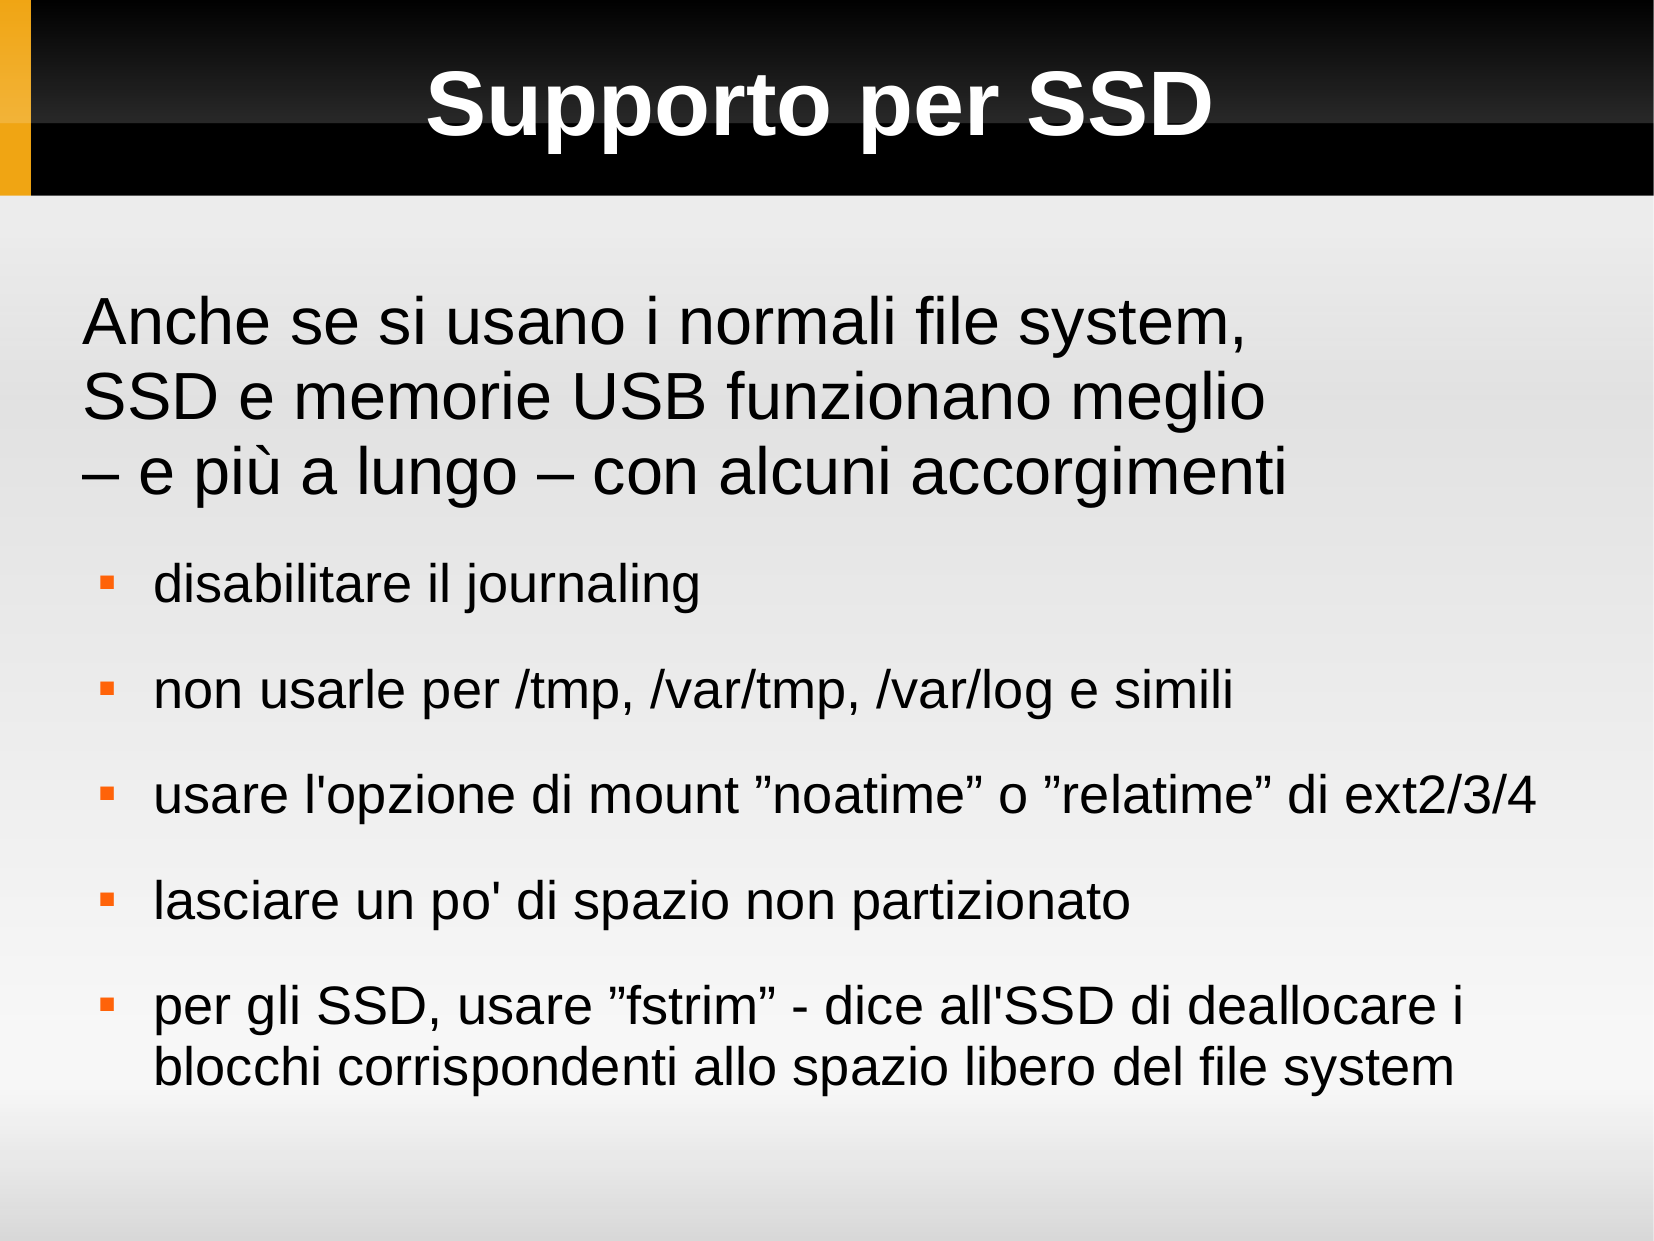

# Supporto per SSD
Anche se si usano i normali file system,
SSD e memorie USB funzionano meglio
– e più a lungo – con alcuni accorgimenti
disabilitare il journaling
non usarle per /tmp, /var/tmp, /var/log e simili
usare l'opzione di mount ”noatime” o ”relatime” di ext2/3/4
lasciare un po' di spazio non partizionato
per gli SSD, usare ”fstrim” - dice all'SSD di deallocare i blocchi corrispondenti allo spazio libero del file system